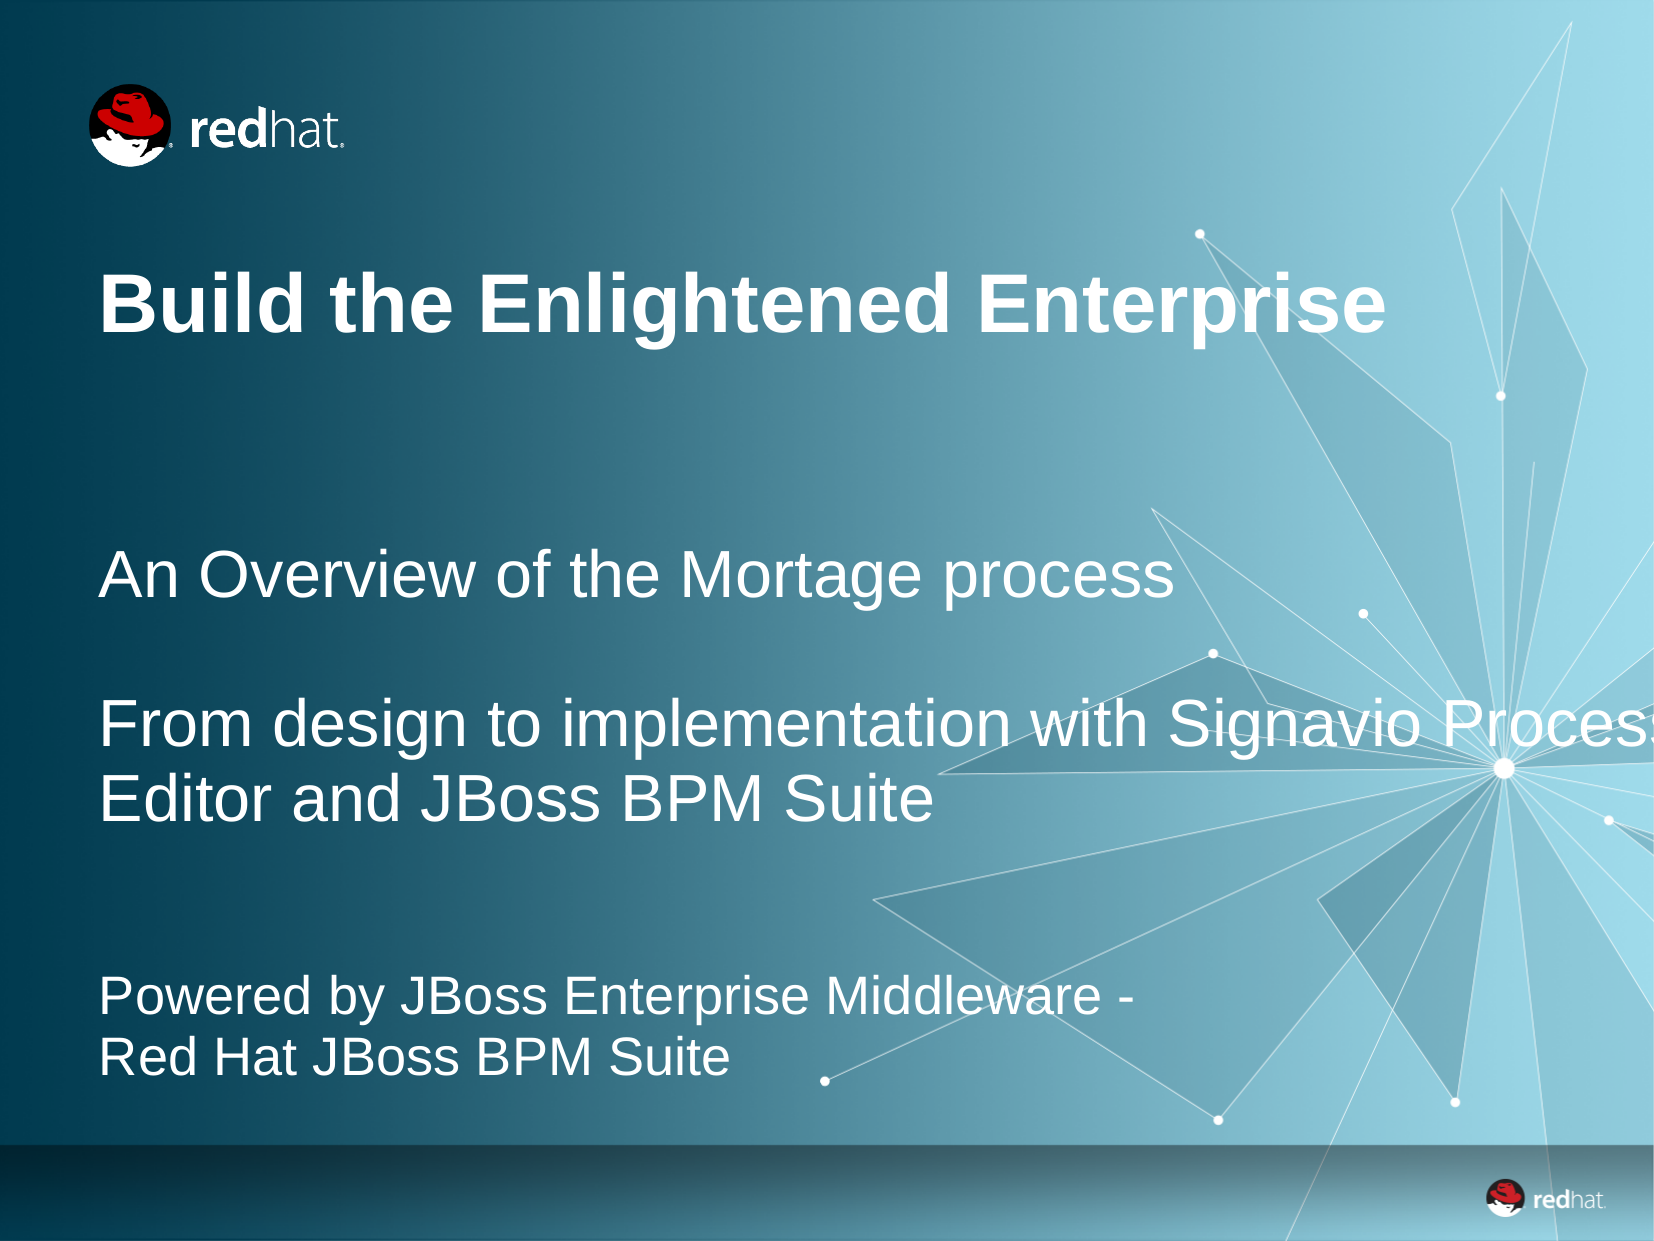

Build the Enlightened Enterprise
An Overview of the Mortage process
From design to implementation with Signavio Process
Editor and JBoss BPM Suite
Powered by JBoss Enterprise Middleware -
Red Hat JBoss BPM Suite